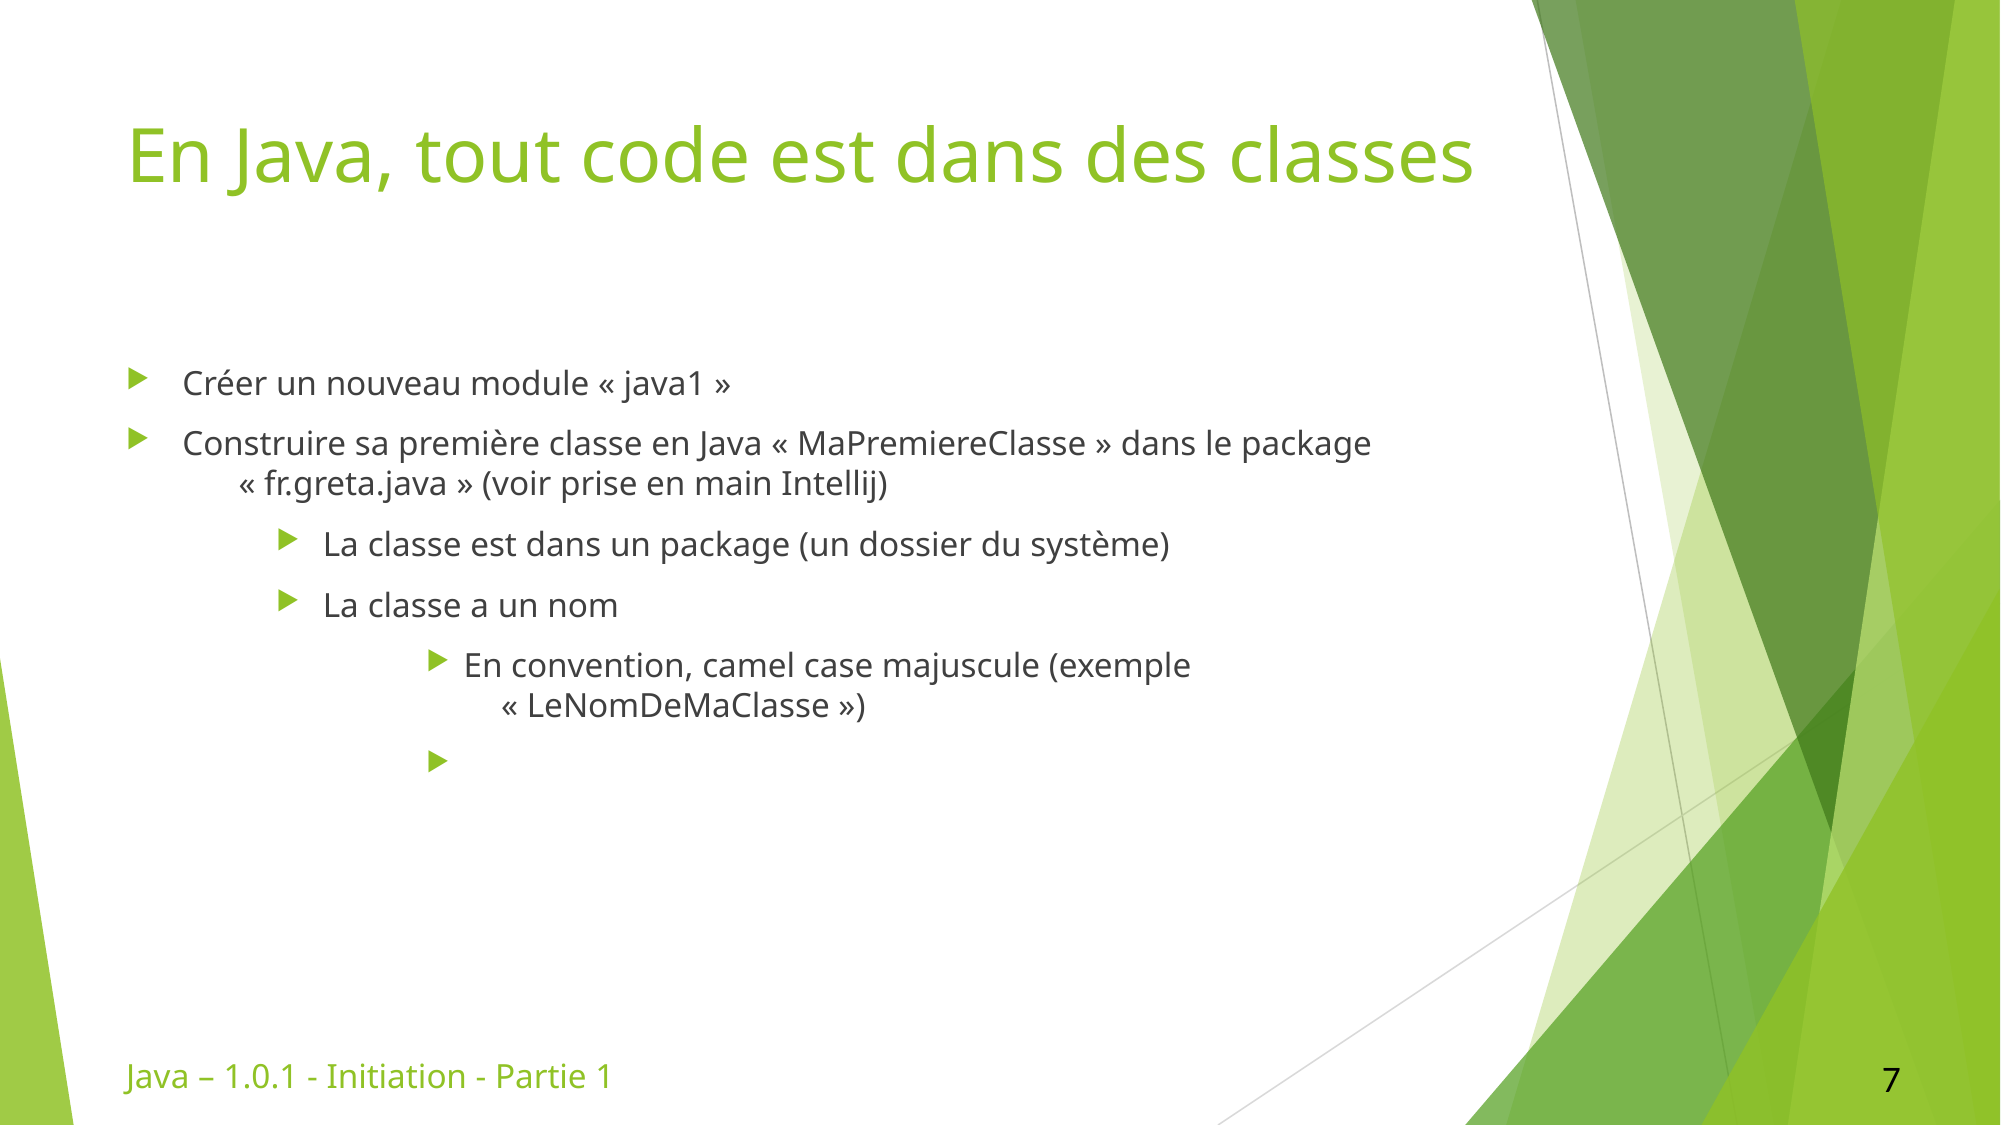

# En Java, tout code est dans des classes
Créer un nouveau module « java1 »
Construire sa première classe en Java « MaPremiereClasse » dans le package « fr.greta.java » (voir prise en main Intellij)
La classe est dans un package (un dossier du système)
La classe a un nom
En convention, camel case majuscule (exemple « LeNomDeMaClasse »)
Java – 1.0.1 - Initiation - Partie 1